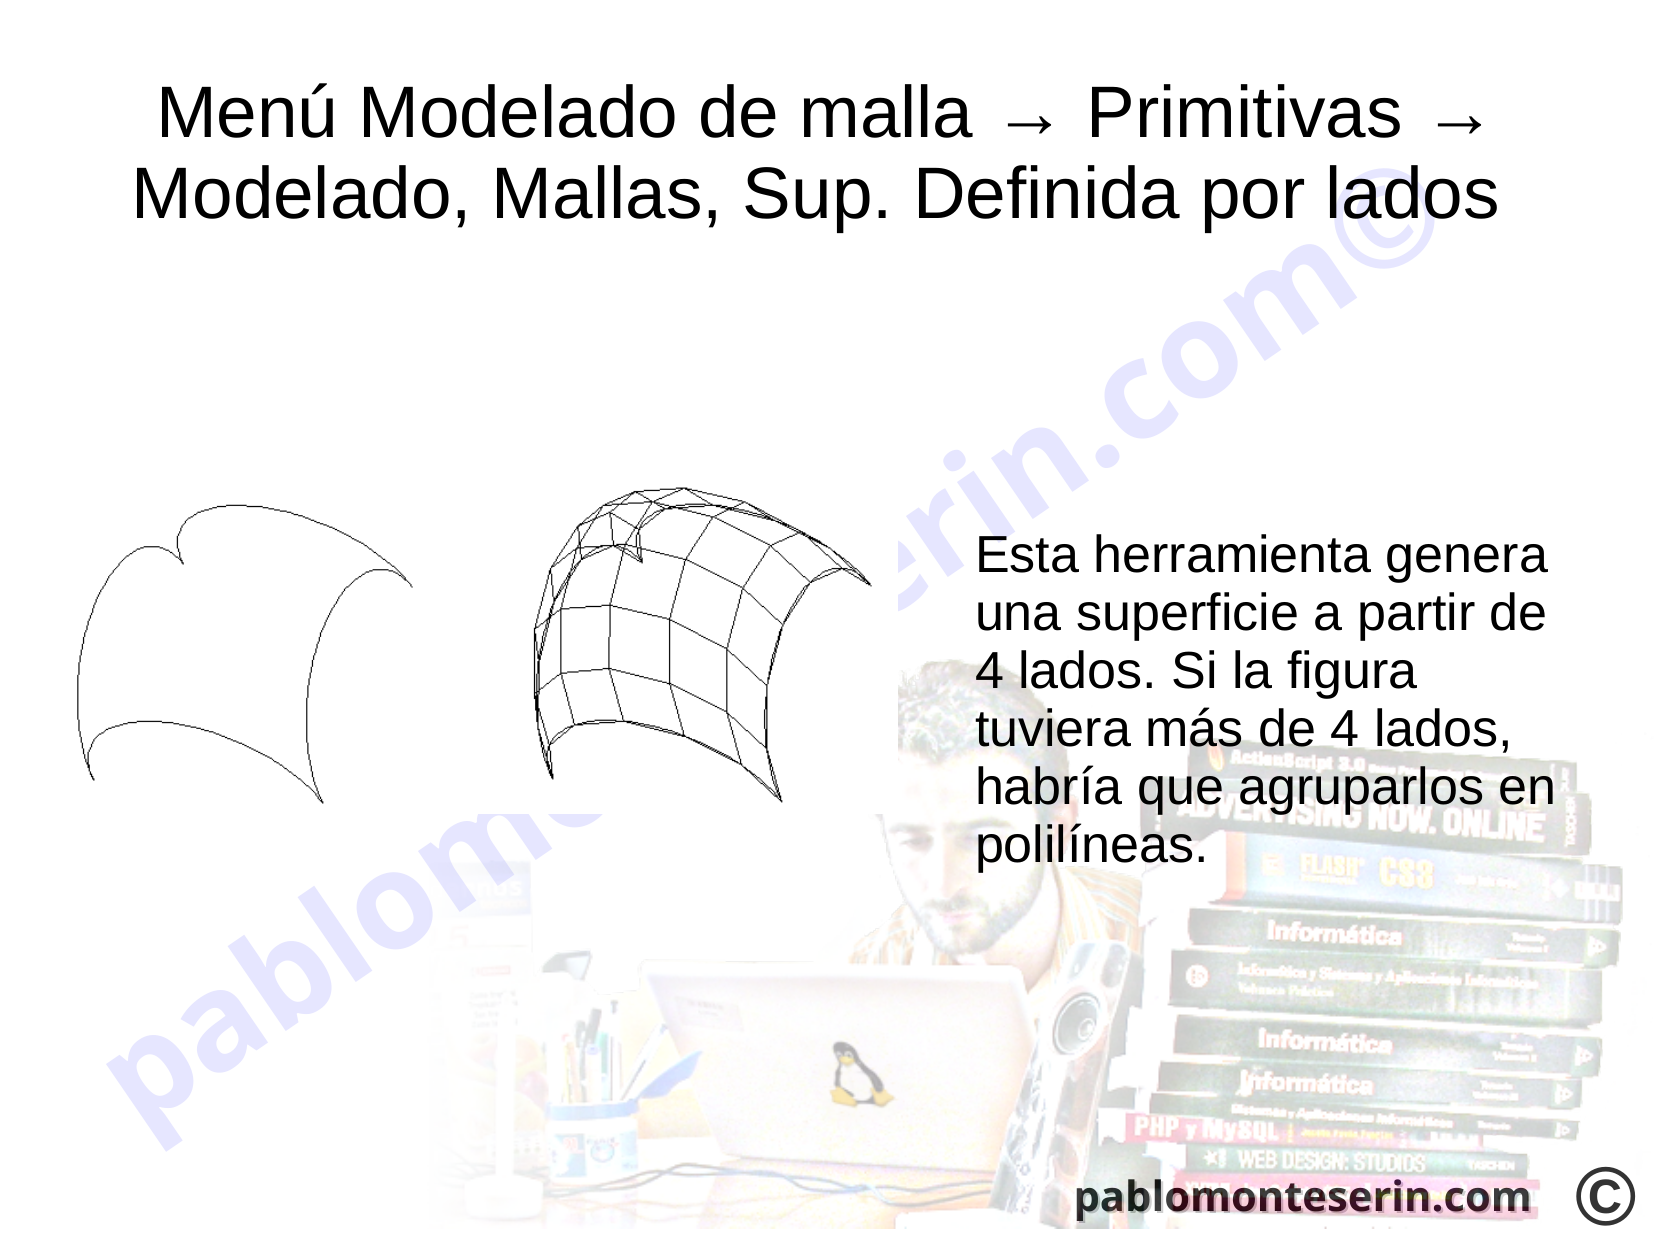

# Menú Modelado de malla → Primitivas → Modelado, Mallas, Sup. Definida por lados
Esta herramienta genera una superficie a partir de 4 lados. Si la figura tuviera más de 4 lados, habría que agruparlos en polilíneas.